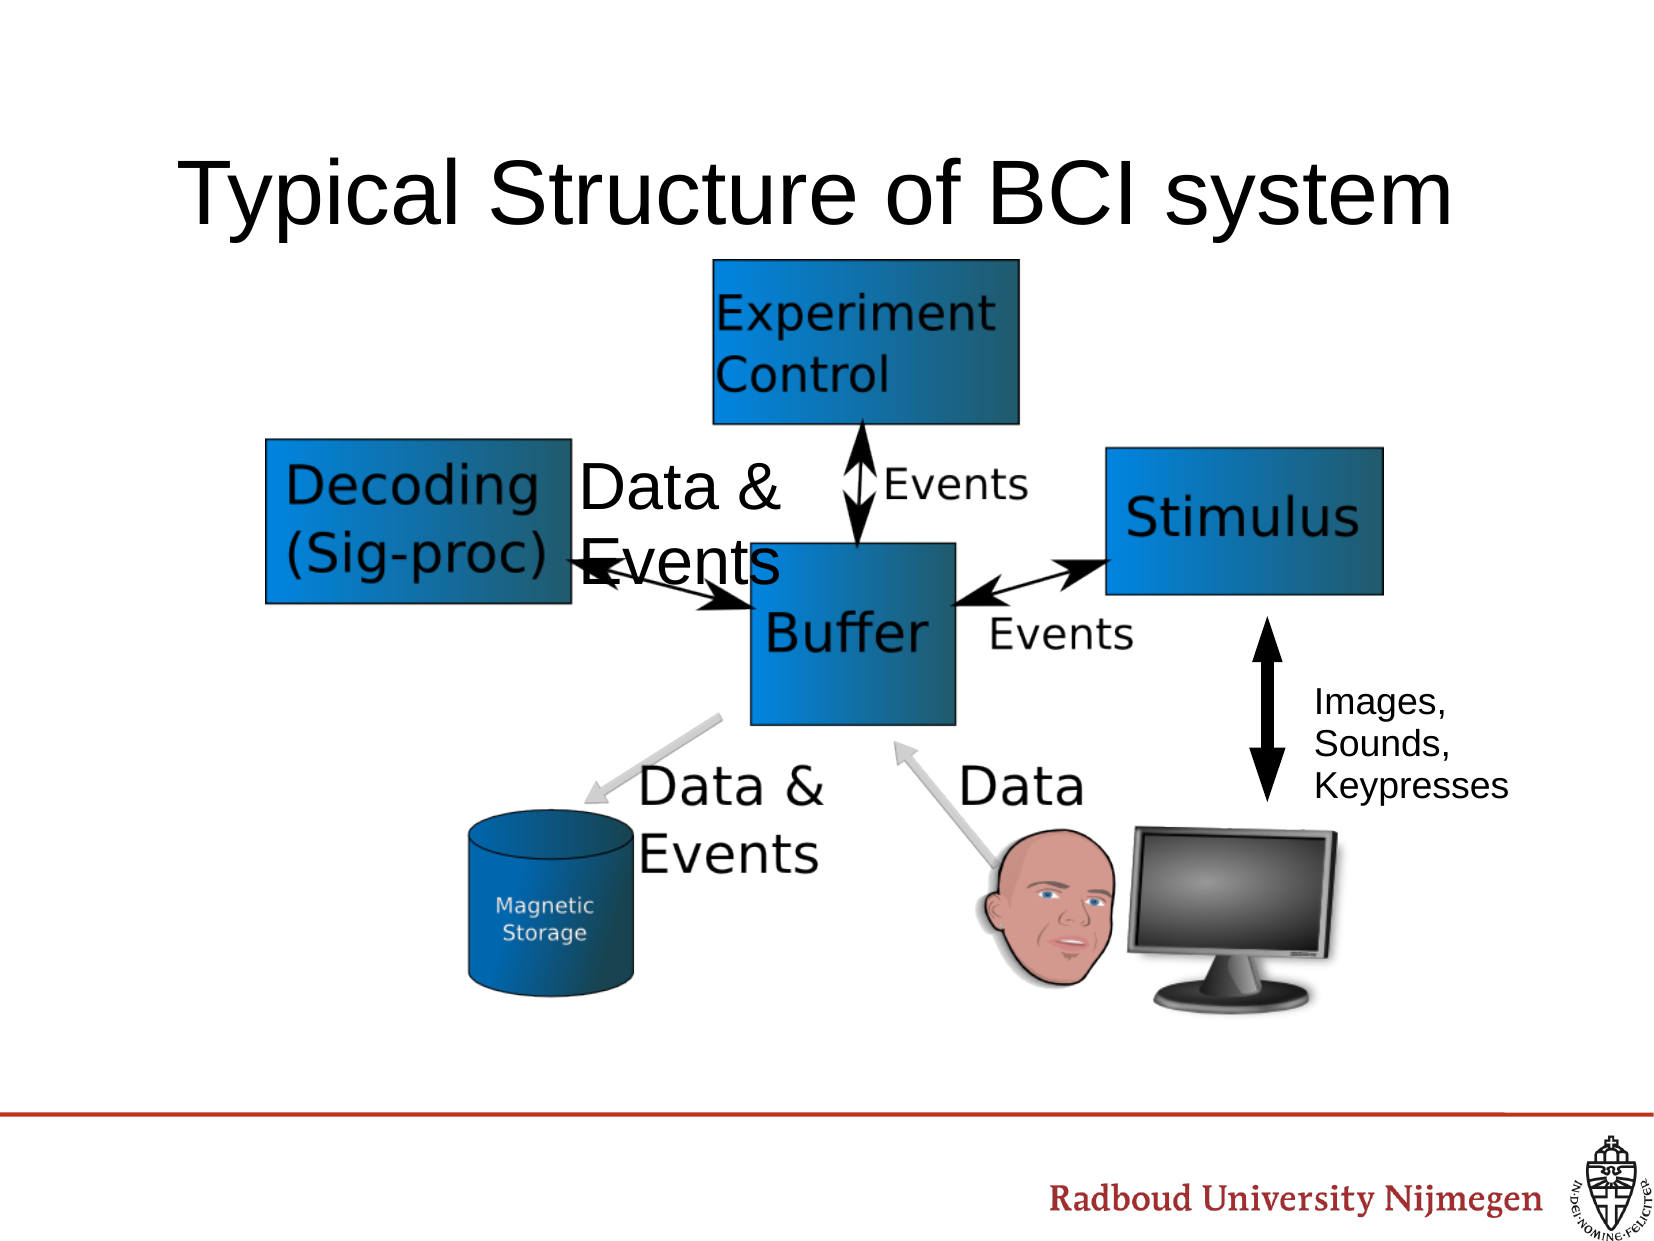

# Typical Structure of BCI system
Data &
Events
Images,
Sounds,
Keypresses